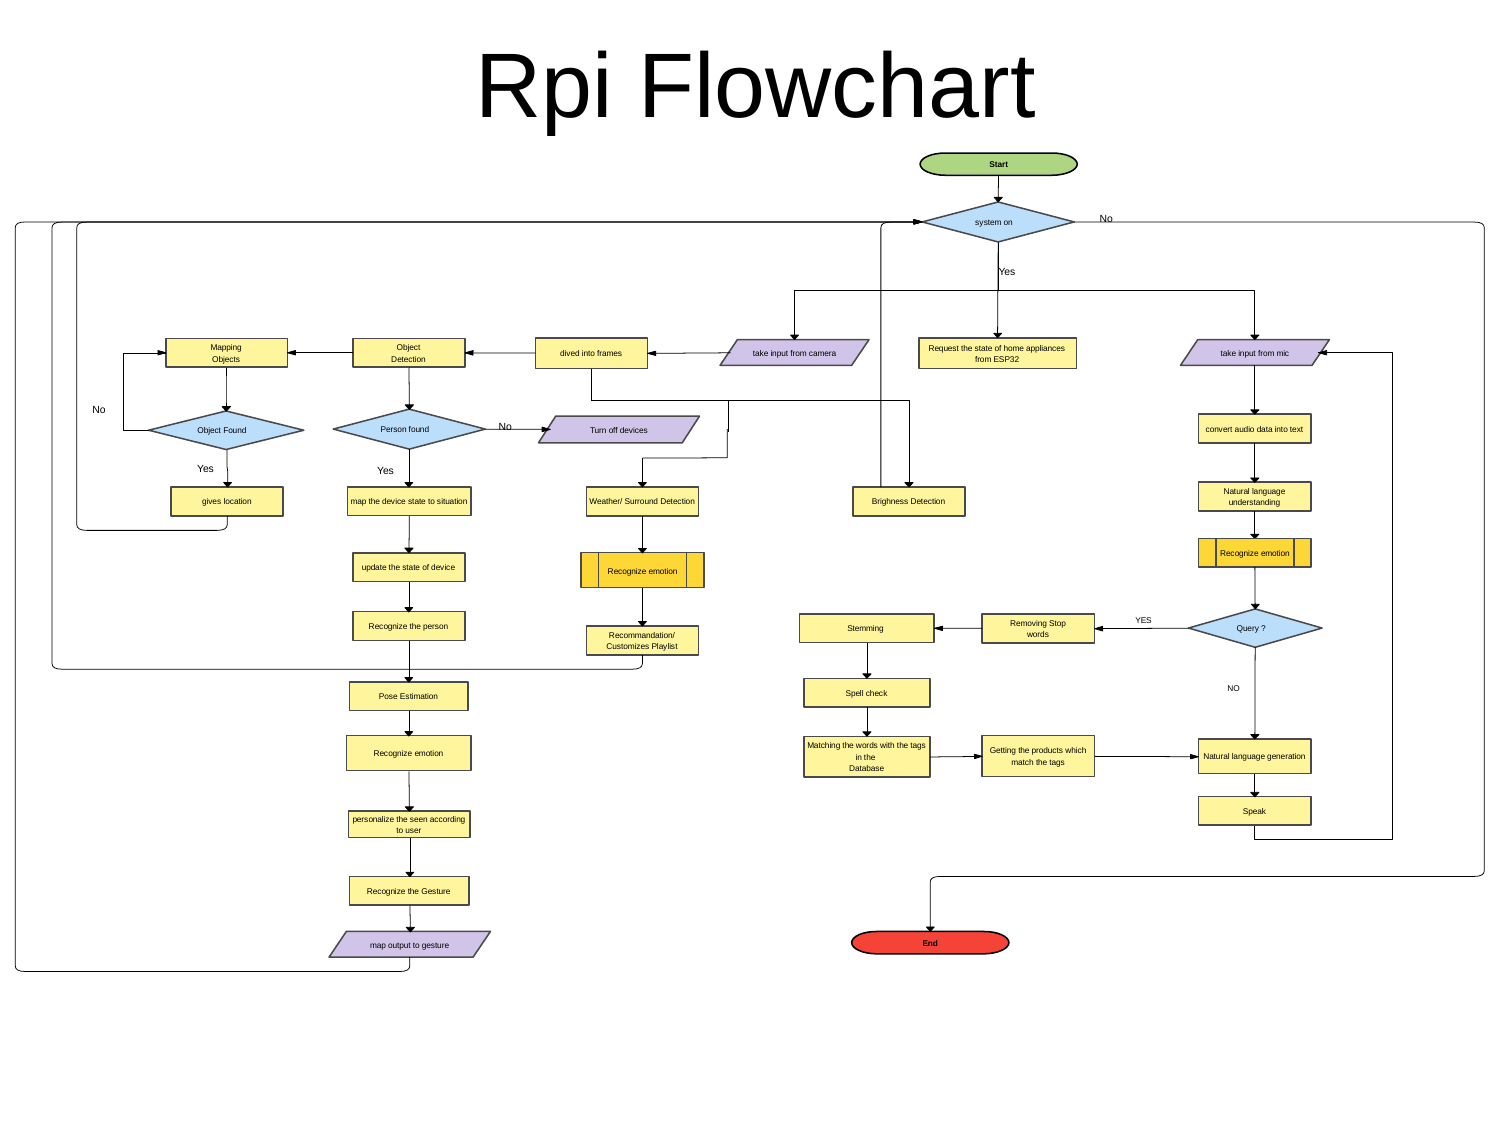

Rpi Flowchart
Start
No
system on
Yes
Mapping
Objects
Object
Detection
Request the state of home appliances from ESP32
take input from camera
take input from mic
dived into frames
No
No
convert audio data into text
Person found
Turn off devices
Object Found
Yes
Yes
Natural language understanding
map the device state to situation
gives location
Weather/ Surround Detection
Brighness Detection
Recognize emotion
update the state of device
Recognize emotion
YES
Removing Stop
words
Recognize the person
Query ?
Stemming
Recommandation/Customizes Playlist
NO
Spell check
Pose Estimation
Matching the words with the tags in the
Database
Getting the products which match the tags
Recognize emotion
Natural language generation
Speak
personalize the seen according to user
Recognize the Gesture
End
map output to gesture